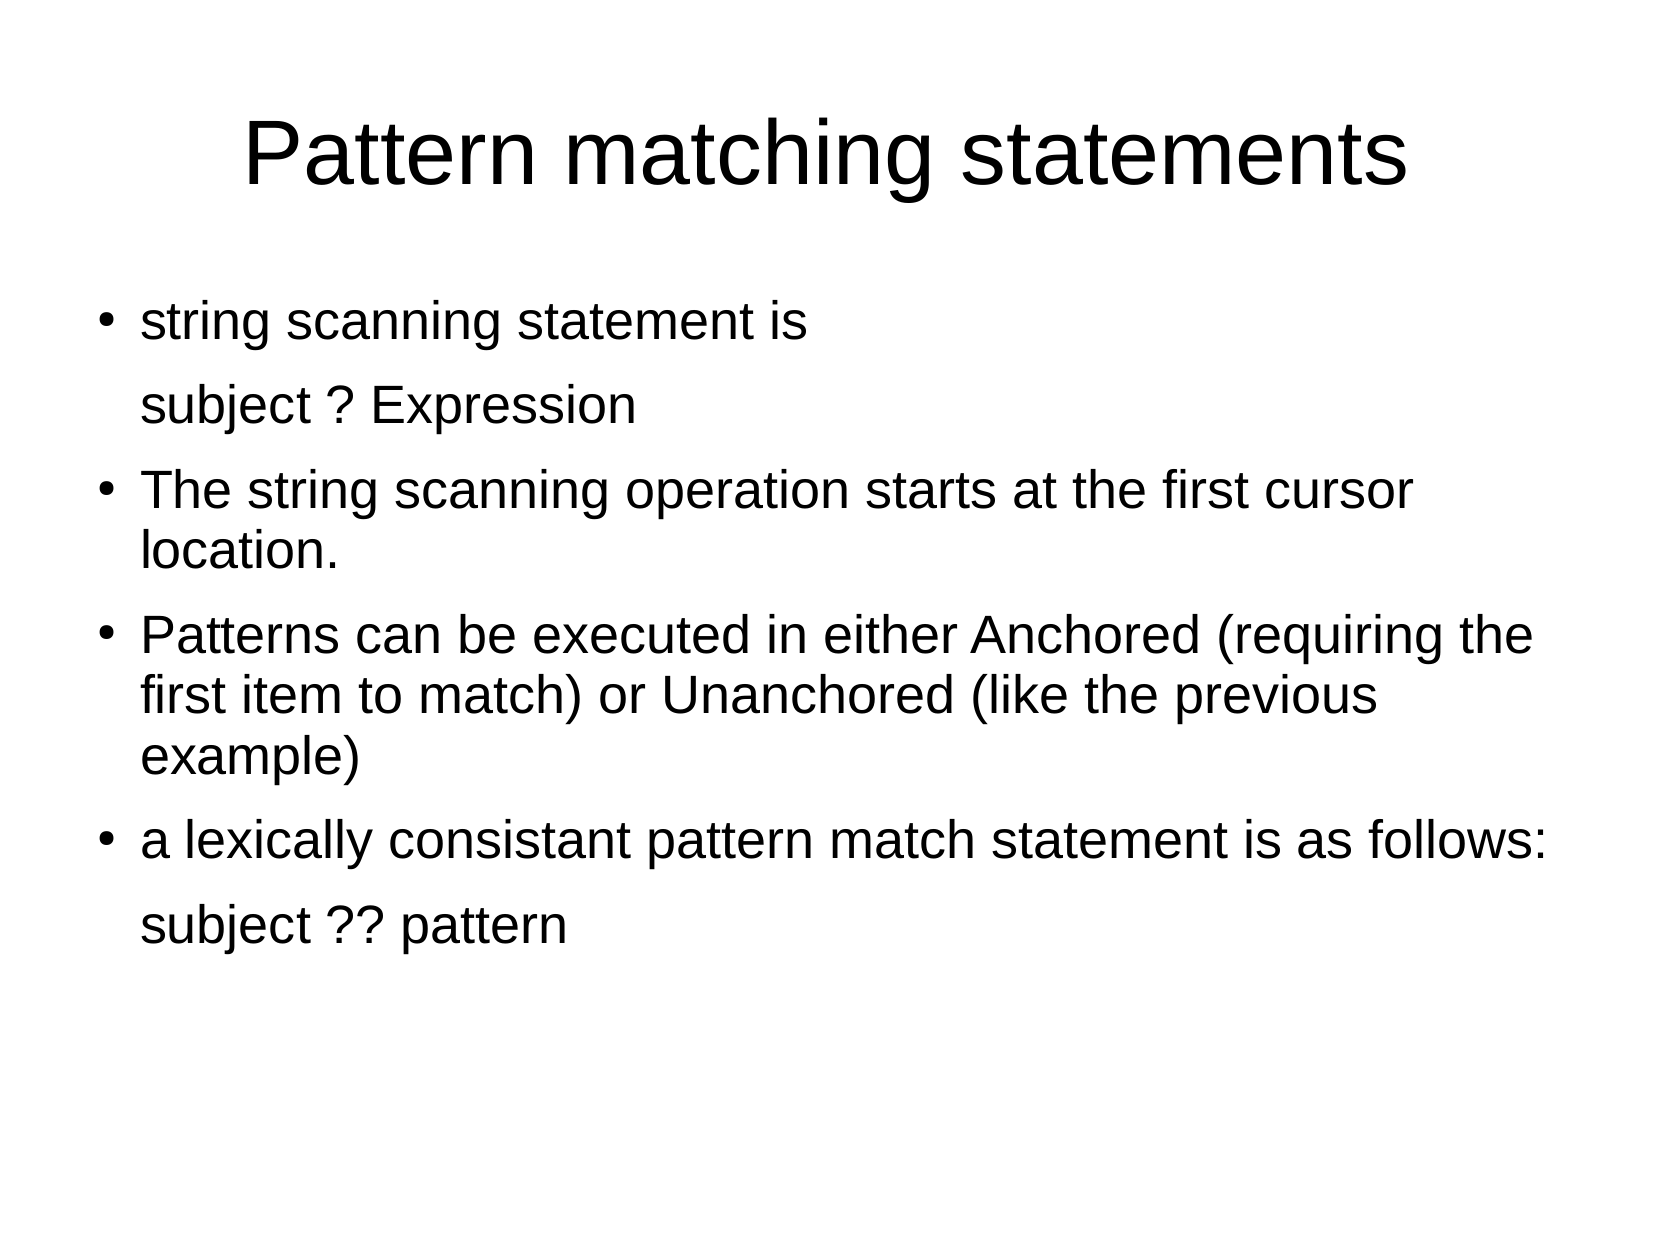

# Pattern matching statements
string scanning statement is
subject ? Expression
The string scanning operation starts at the first cursor location.
Patterns can be executed in either Anchored (requiring the first item to match) or Unanchored (like the previous example)
a lexically consistant pattern match statement is as follows:
subject ?? pattern